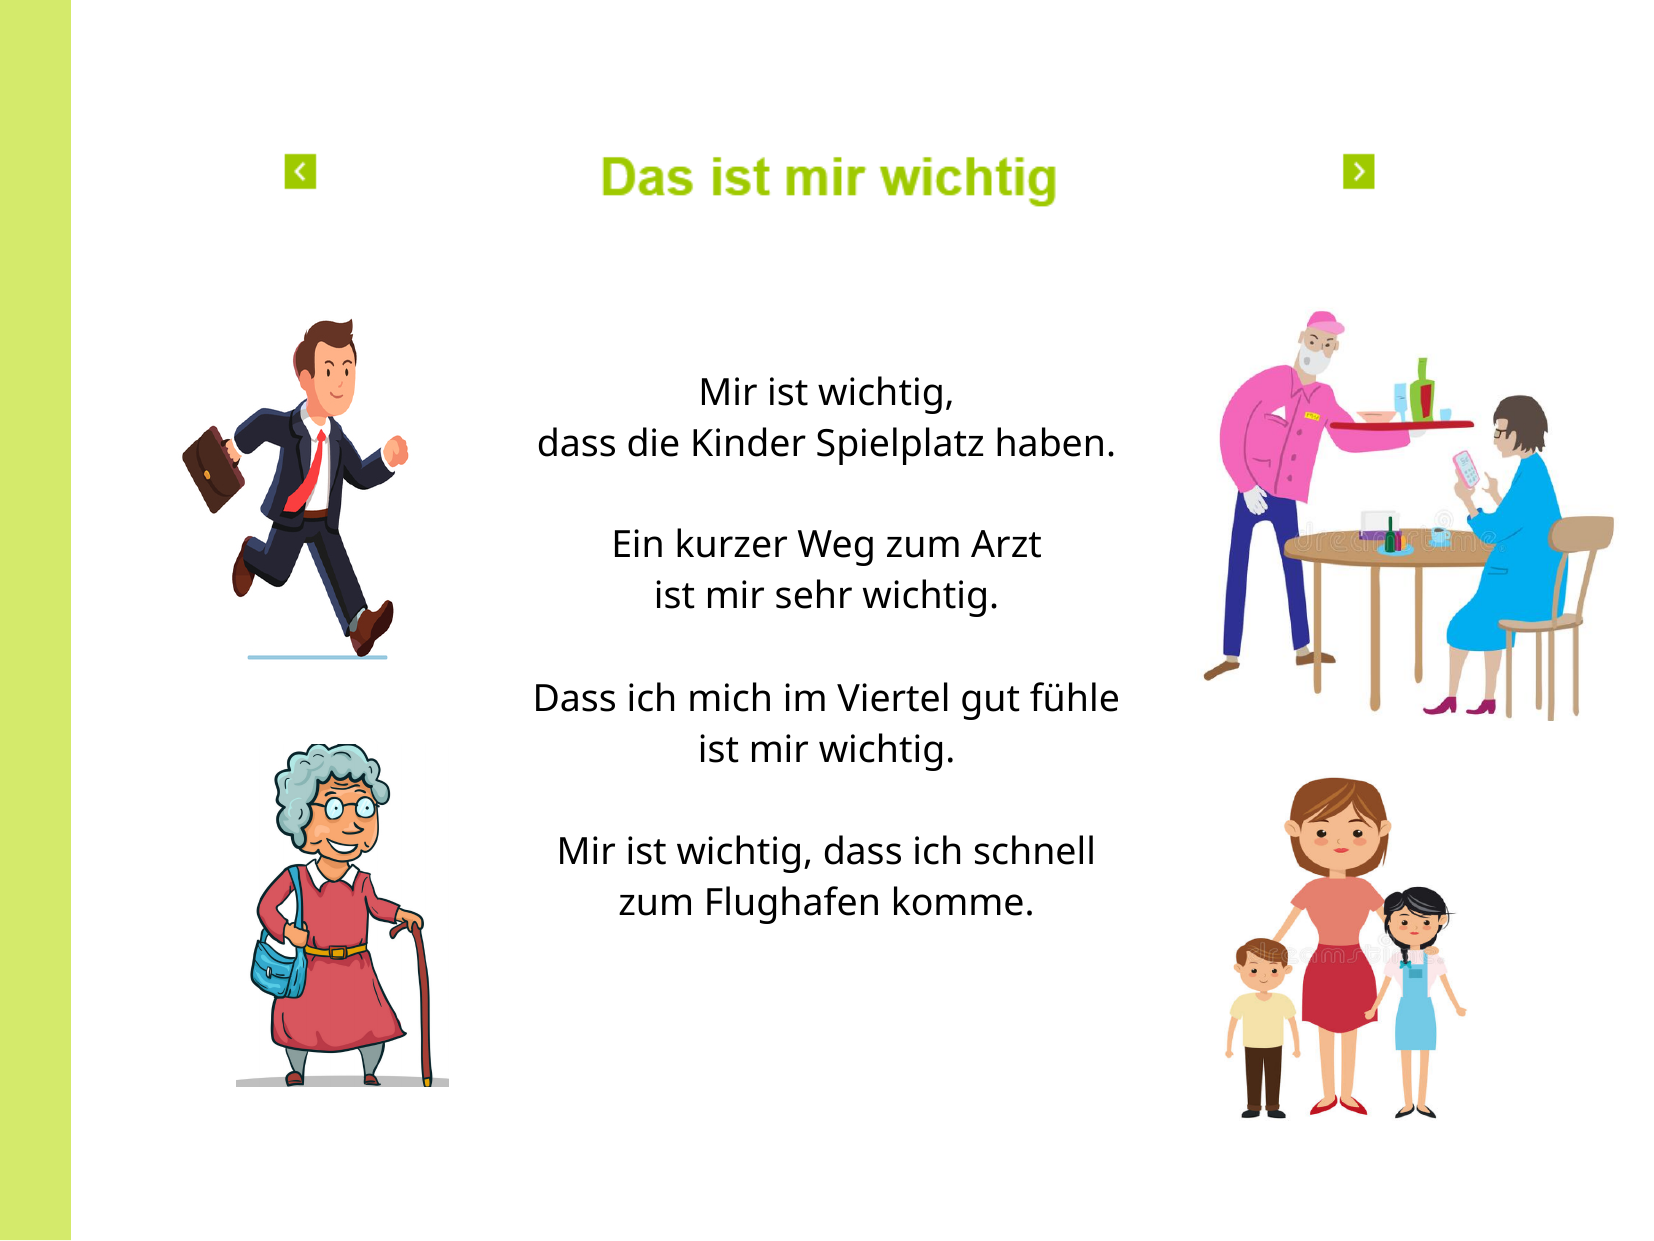

Mir ist wichtig,
dass die Kinder Spielplatz haben.
Ein kurzer Weg zum Arzt
ist mir sehr wichtig.
Dass ich mich im Viertel gut fühle
ist mir wichtig.
Mir ist wichtig, dass ich schnell
zum Flughafen komme.